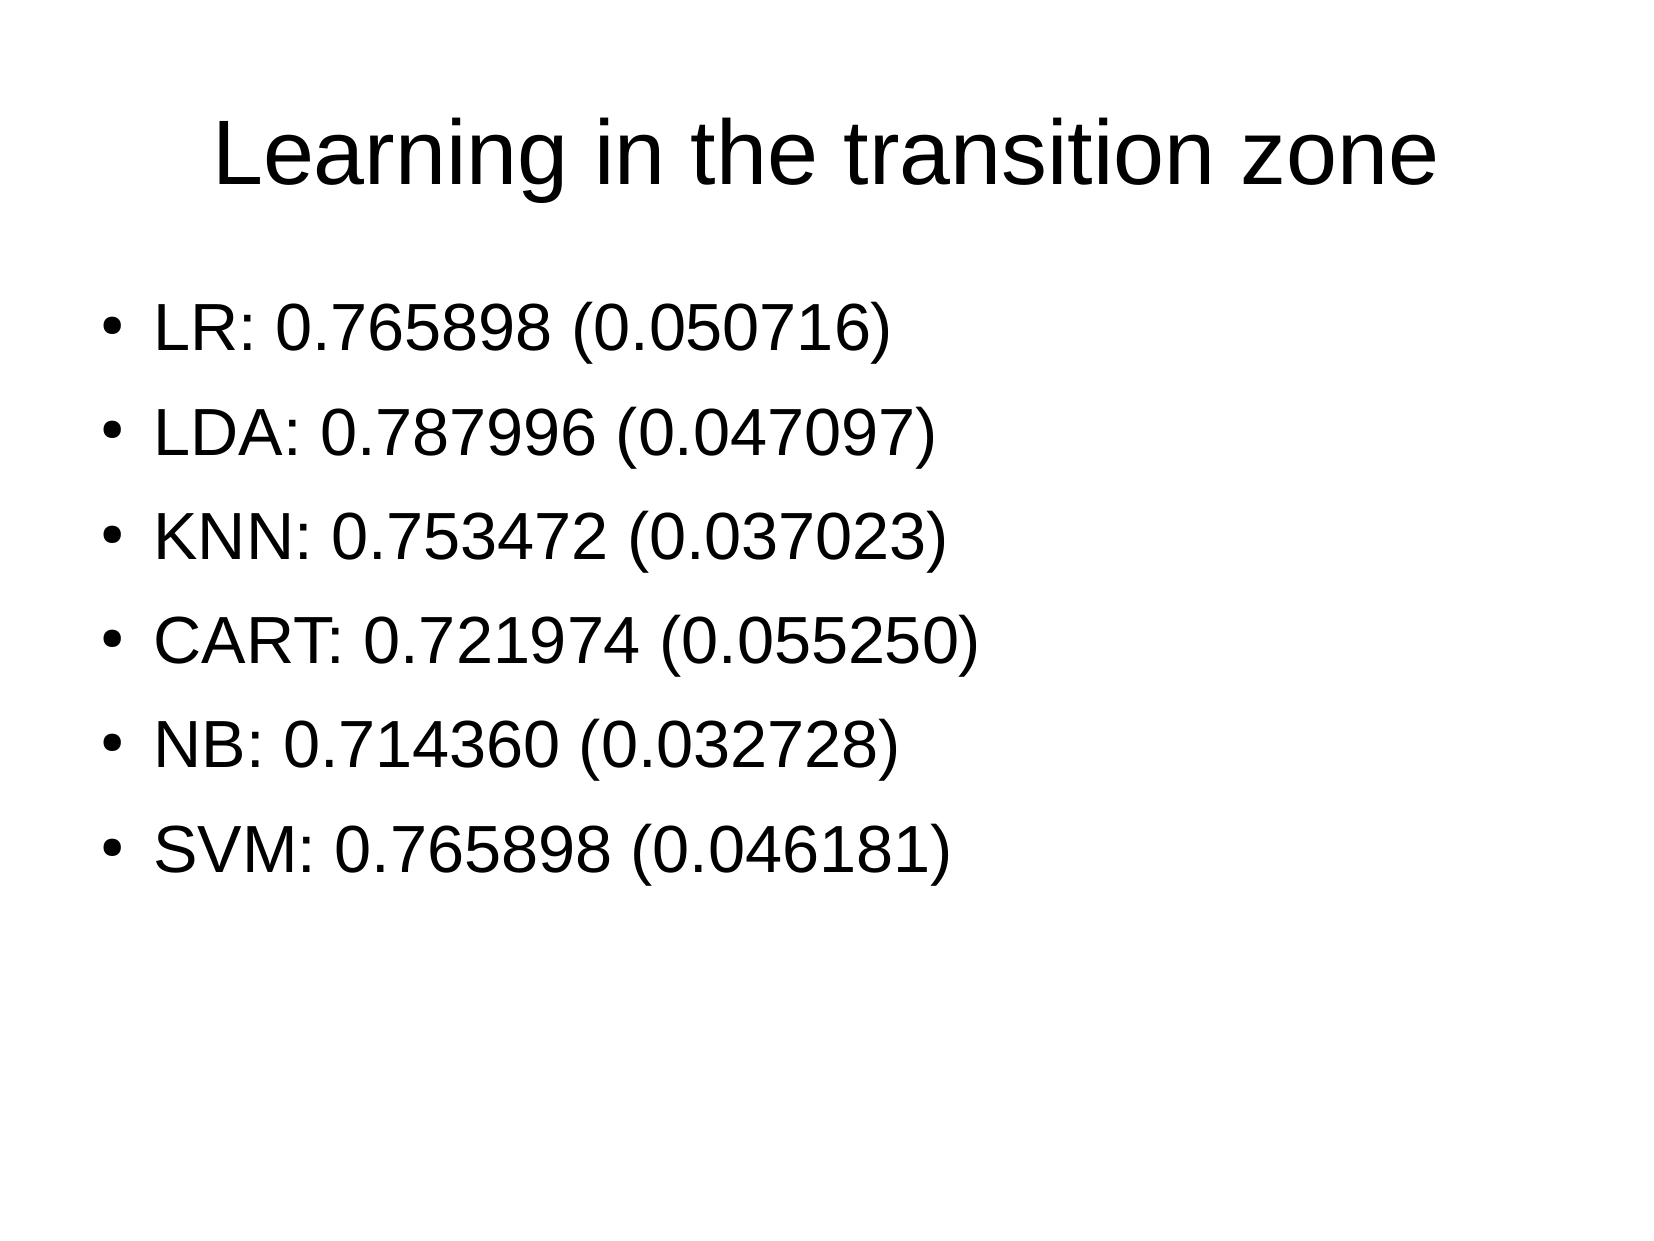

# Learning in the transition zone
LR: 0.765898 (0.050716)
LDA: 0.787996 (0.047097)
KNN: 0.753472 (0.037023)
CART: 0.721974 (0.055250)
NB: 0.714360 (0.032728)
SVM: 0.765898 (0.046181)